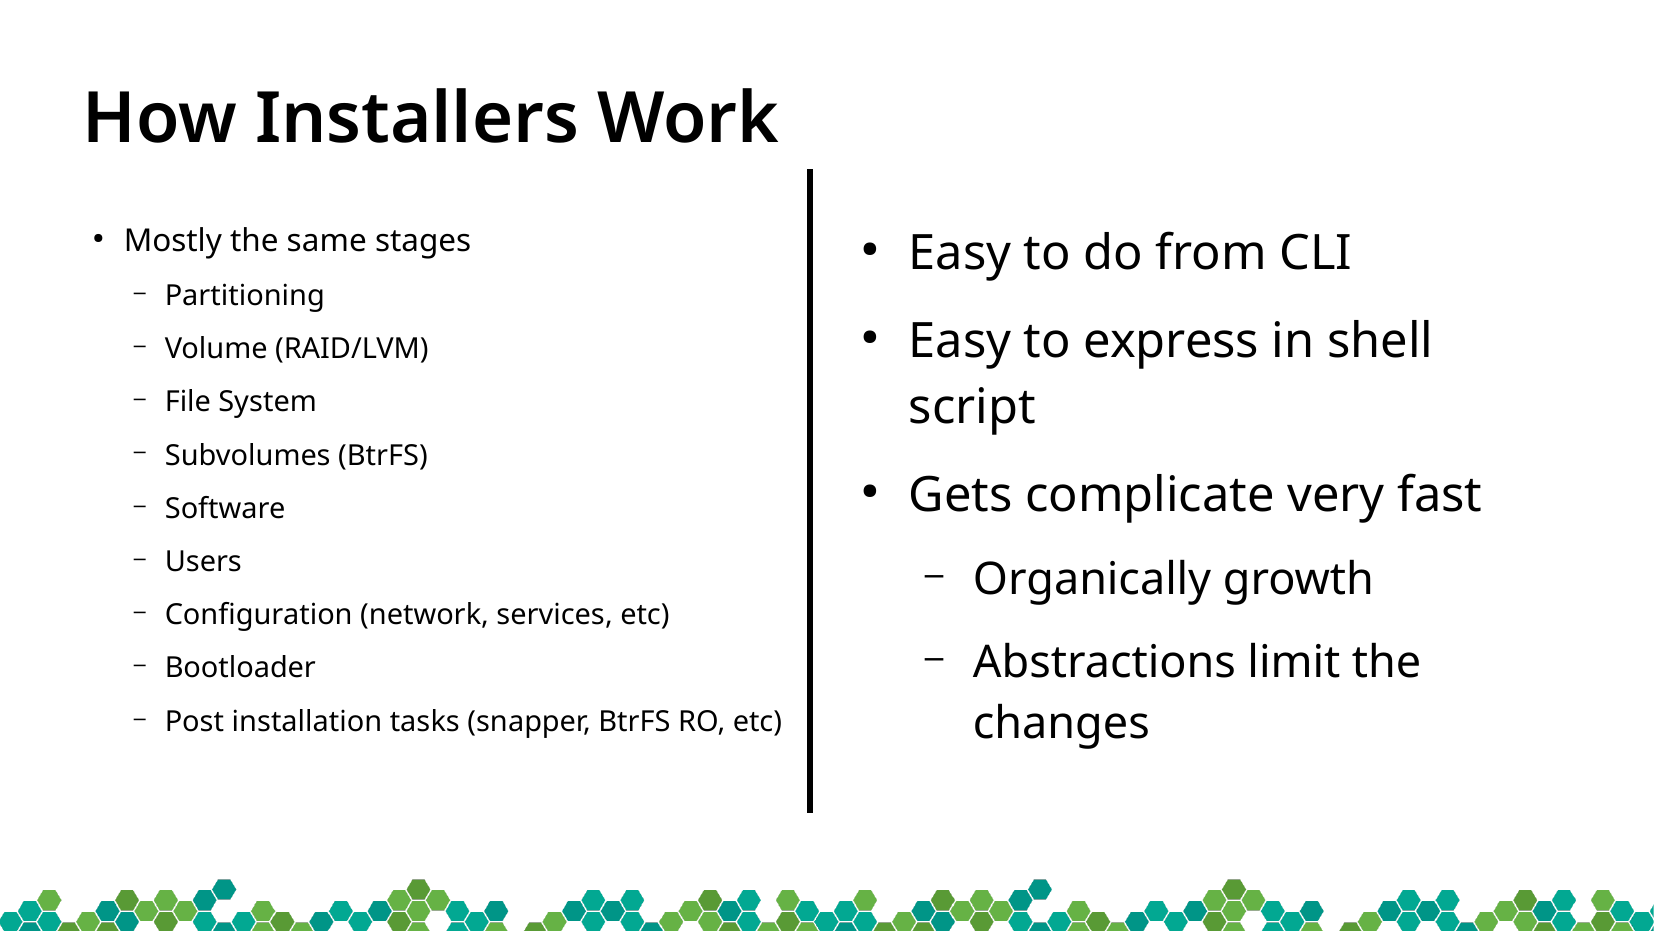

# How Installers Work
Mostly the same stages
Partitioning
Volume (RAID/LVM)
File System
Subvolumes (BtrFS)
Software
Users
Configuration (network, services, etc)
Bootloader
Post installation tasks (snapper, BtrFS RO, etc)
Easy to do from CLI
Easy to express in shell script
Gets complicate very fast
Organically growth
Abstractions limit the changes